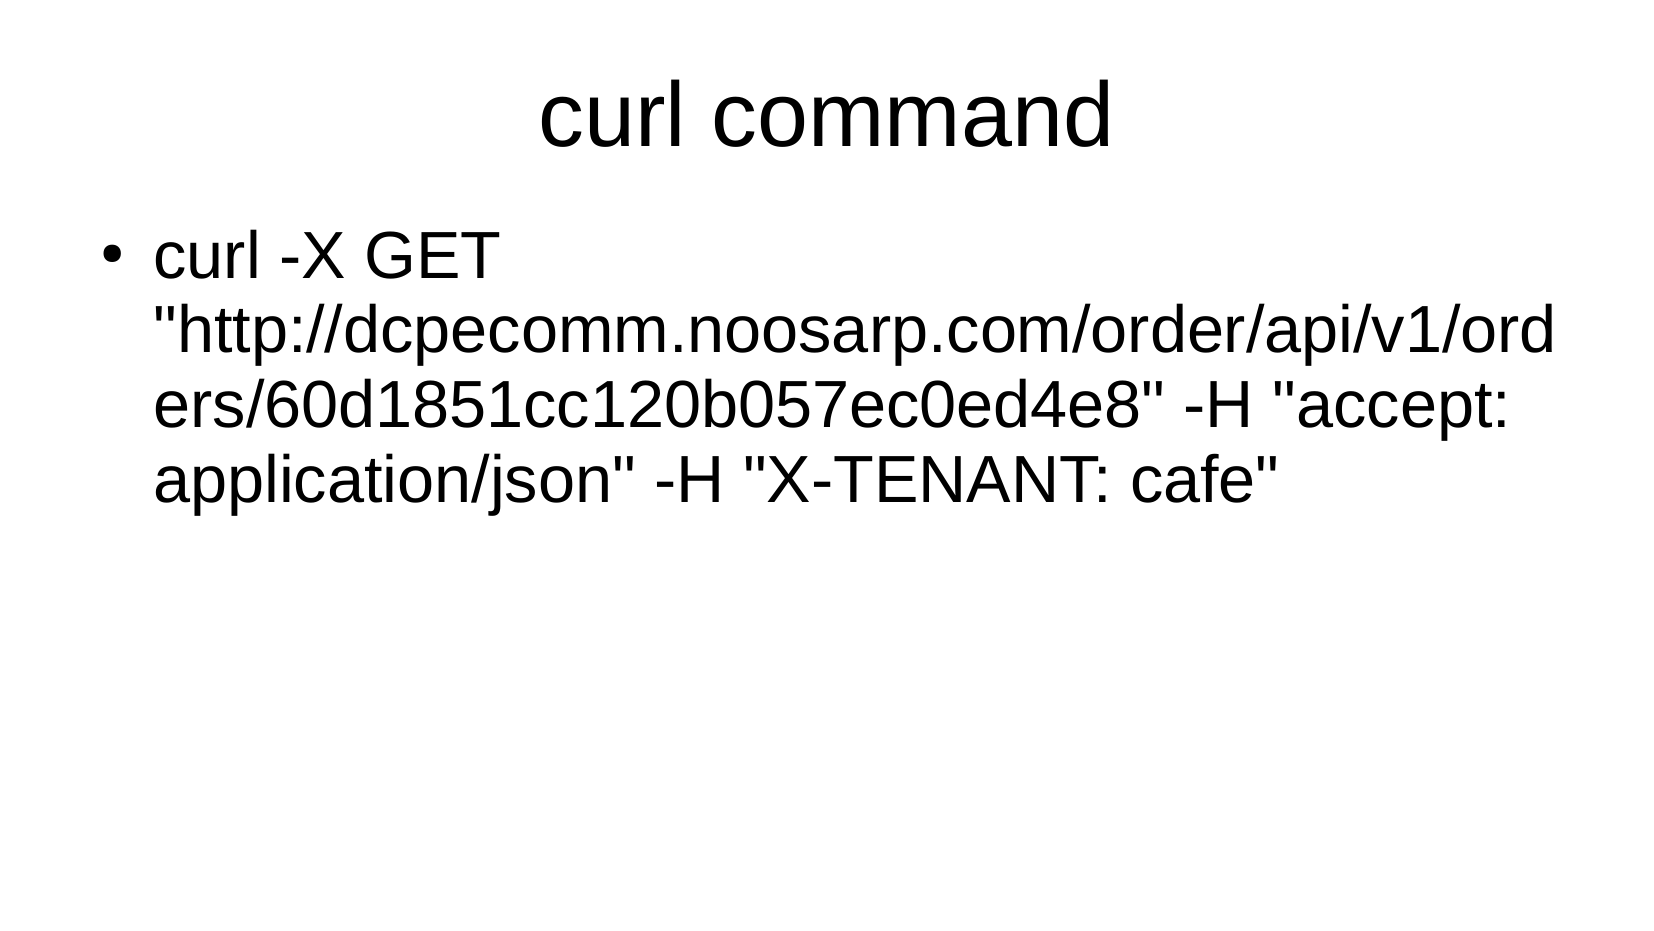

# curl command
curl -X GET "http://dcpecomm.noosarp.com/order/api/v1/orders/60d1851cc120b057ec0ed4e8" -H "accept: application/json" -H "X-TENANT: cafe"